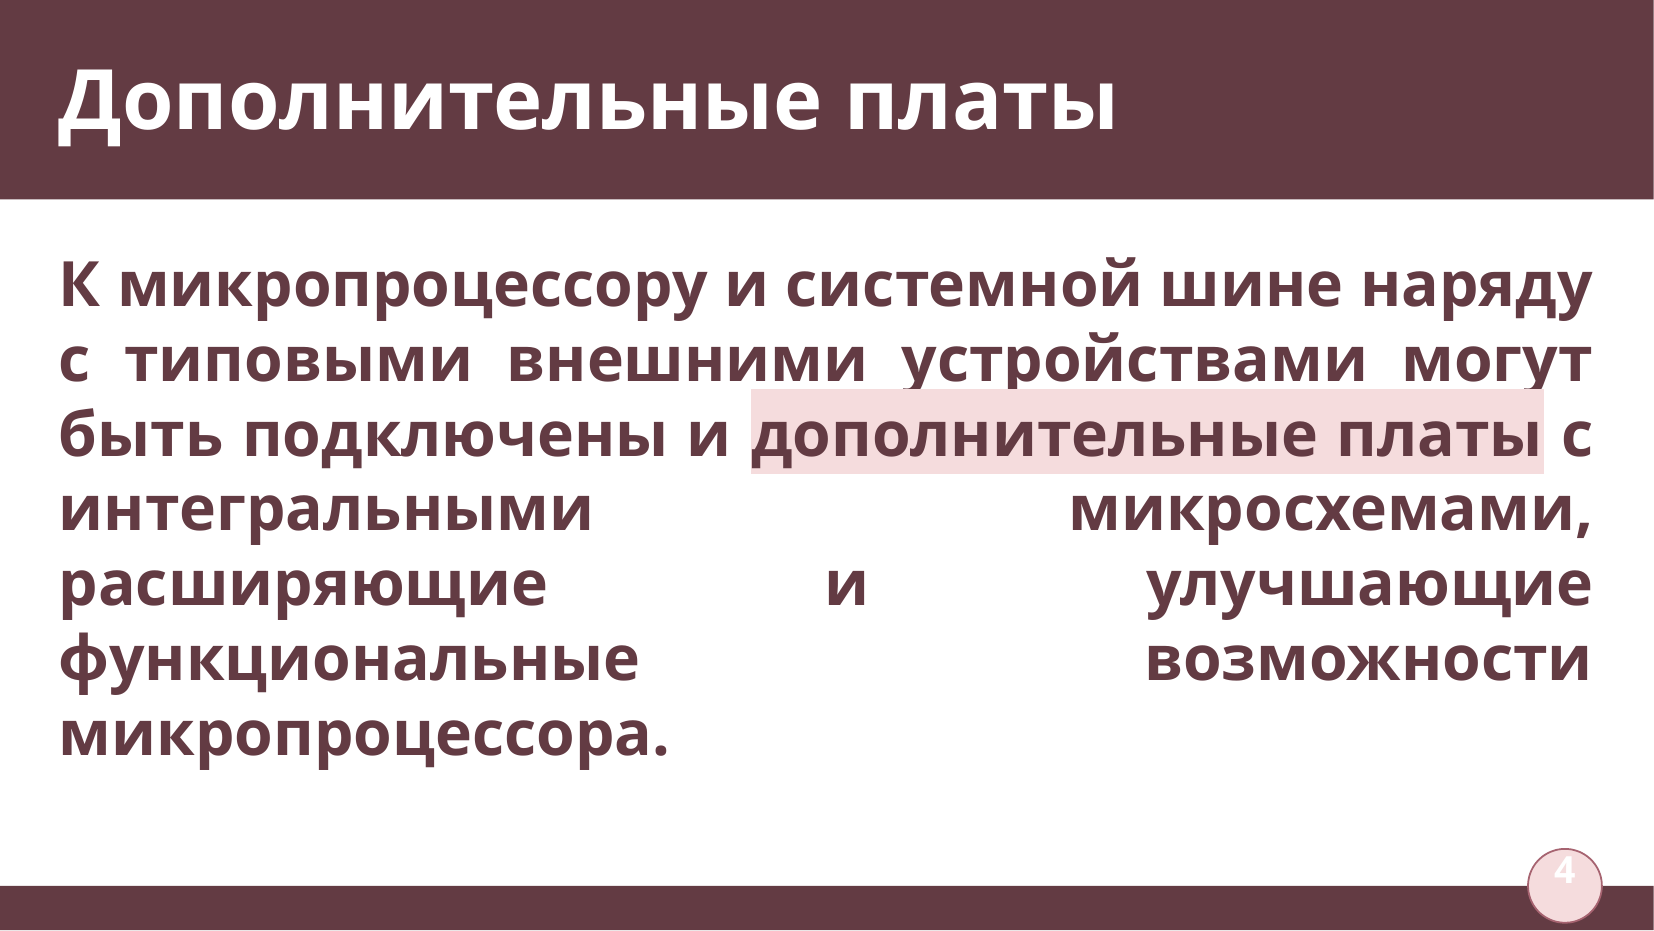

# Дополнительные платы
К микропроцессору и системной шине наряду с типовыми внешними устройствами могут быть подключены и дополнительные платы с интегральными микросхемами, расширяющие и улучшающие функциональные возможности микропроцессора.